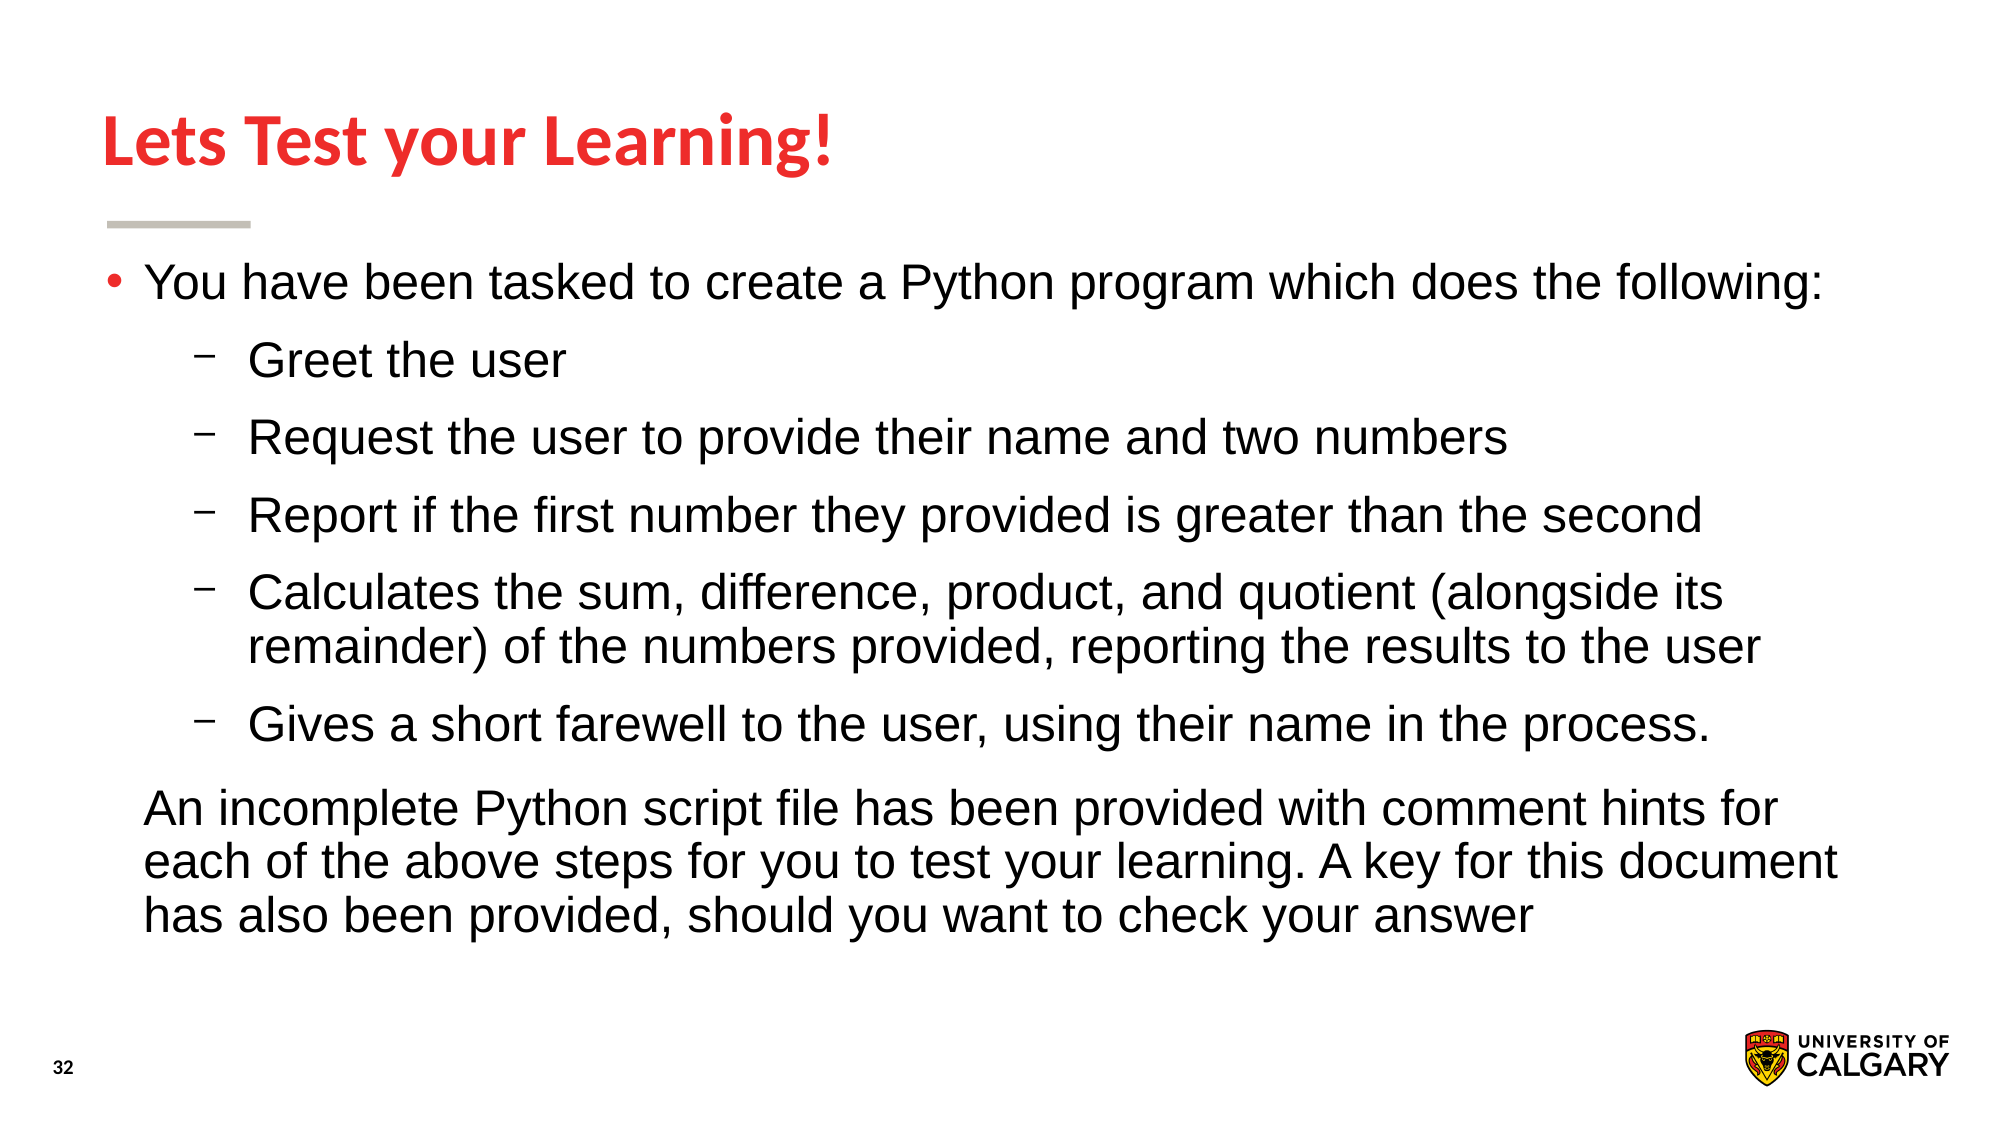

# Lets Test your Learning!
You have been tasked to create a Python program which does the following:
Greet the user
Request the user to provide their name and two numbers
Report if the first number they provided is greater than the second
Calculates the sum, difference, product, and quotient (alongside its remainder) of the numbers provided, reporting the results to the user
Gives a short farewell to the user, using their name in the process.
An incomplete Python script file has been provided with comment hints for each of the above steps for you to test your learning. A key for this document has also been provided, should you want to check your answer